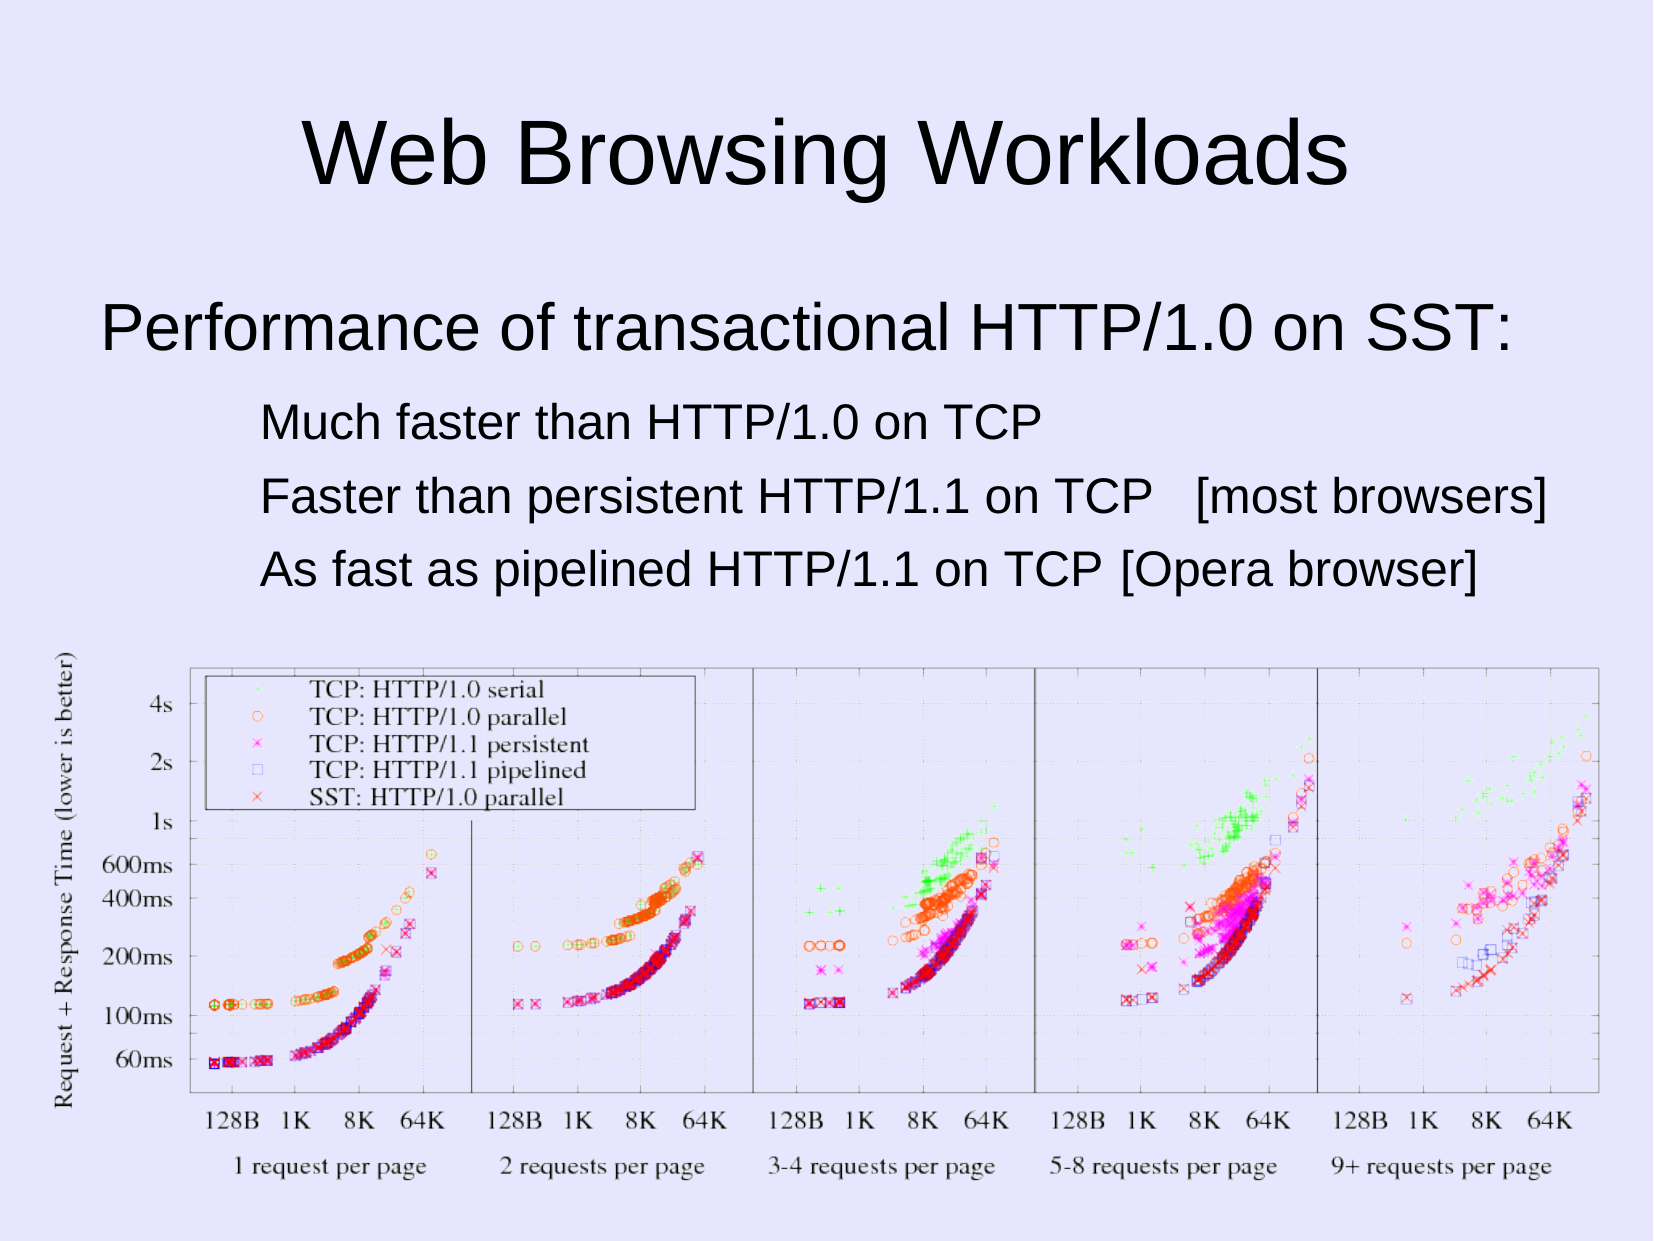

# Web Browsing Workloads
Performance of transactional HTTP/1.0 on SST:
Much faster than HTTP/1.0 on TCP
Faster than persistent HTTP/1.1 on TCP	[most browsers]
As fast as pipelined HTTP/1.1 on TCP	[Opera browser]